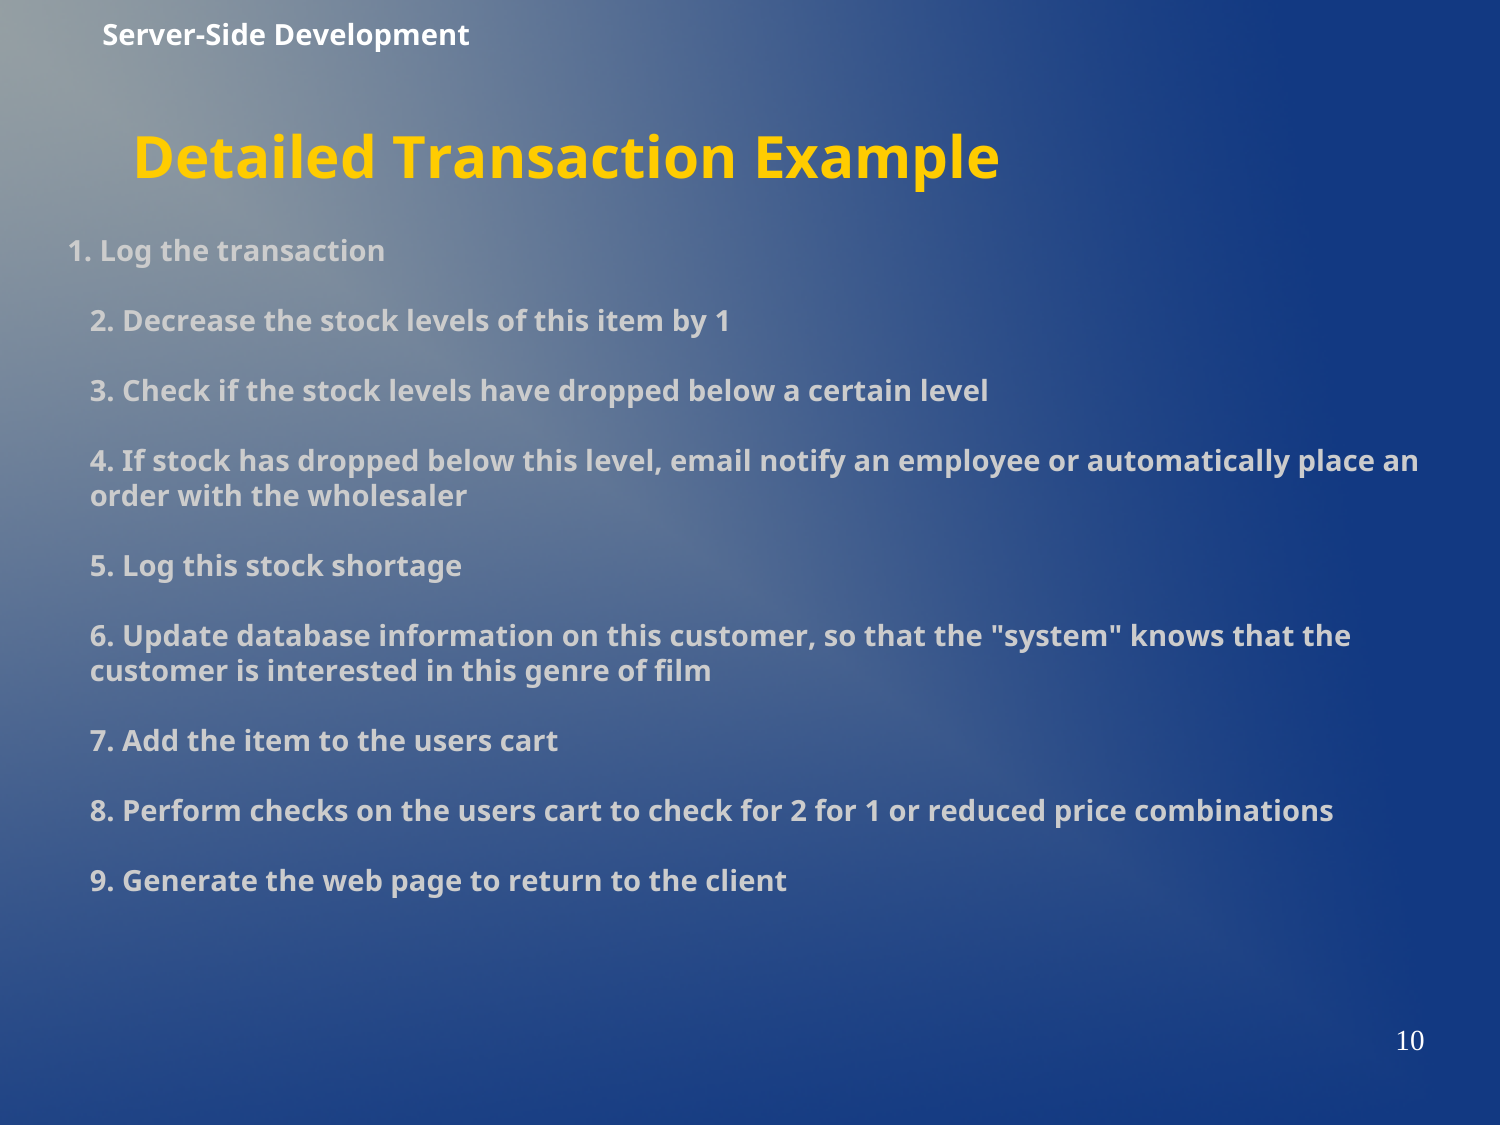

Server-Side Development
Detailed Transaction Example
 1. Log the transaction
2. Decrease the stock levels of this item by 1
3. Check if the stock levels have dropped below a certain level
4. If stock has dropped below this level, email notify an employee or automatically place an order with the wholesaler
5. Log this stock shortage
6. Update database information on this customer, so that the "system" knows that the customer is interested in this genre of film
7. Add the item to the users cart
8. Perform checks on the users cart to check for 2 for 1 or reduced price combinations
9. Generate the web page to return to the client
10